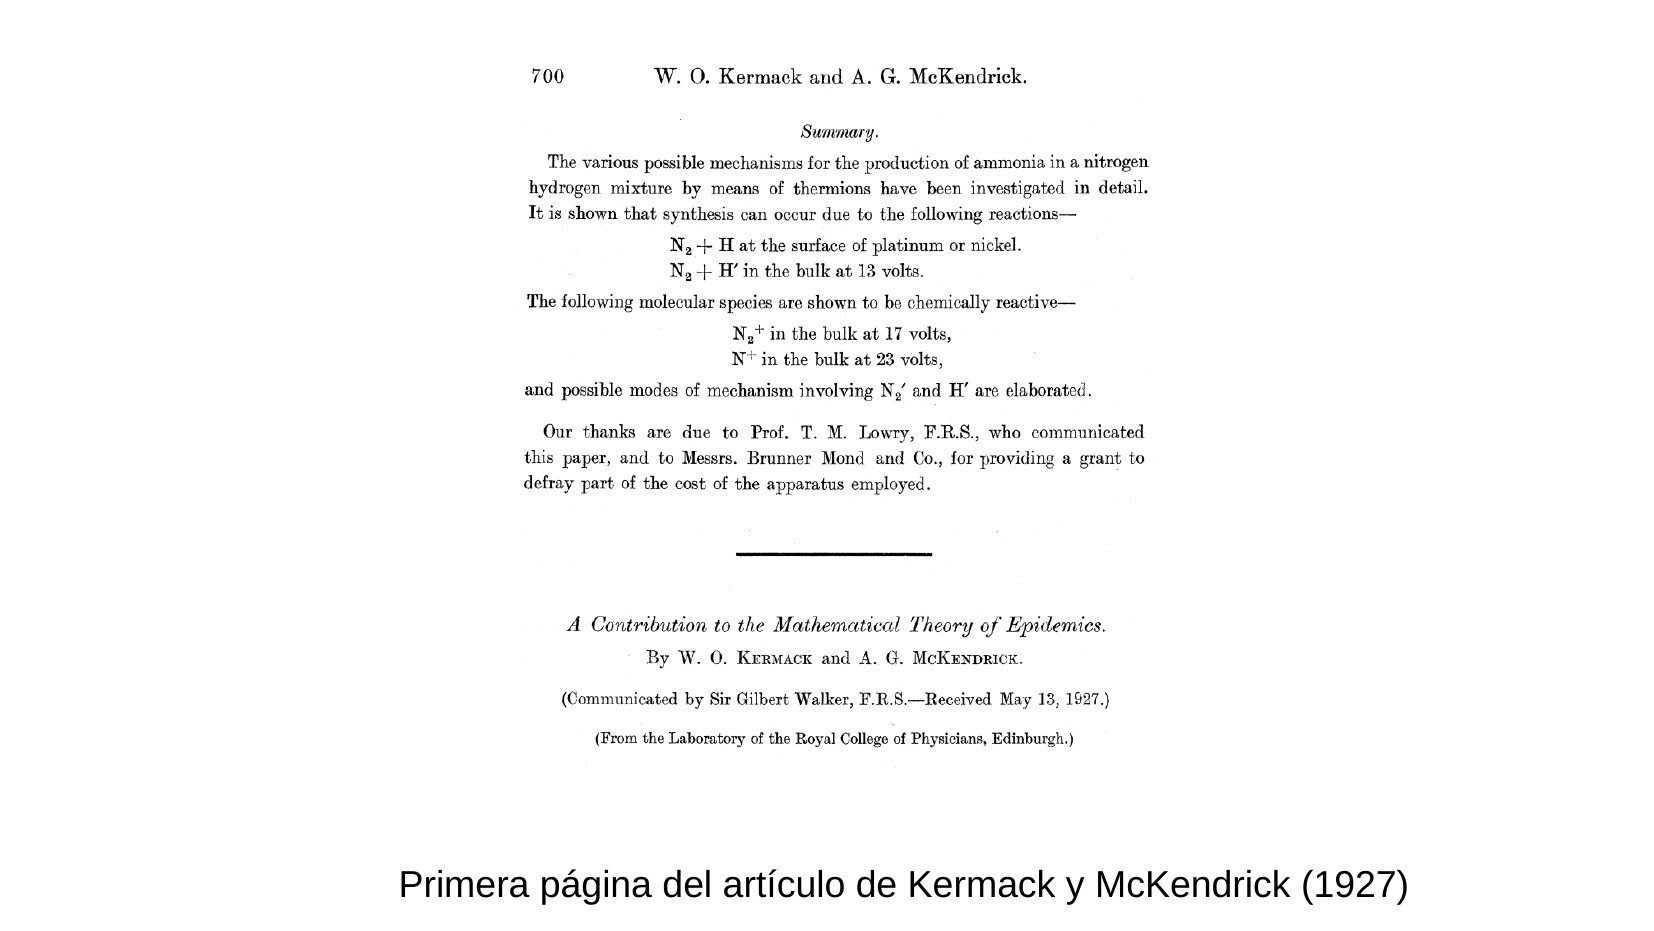

Primera página del artículo de Kermack y McKendrick (1927)